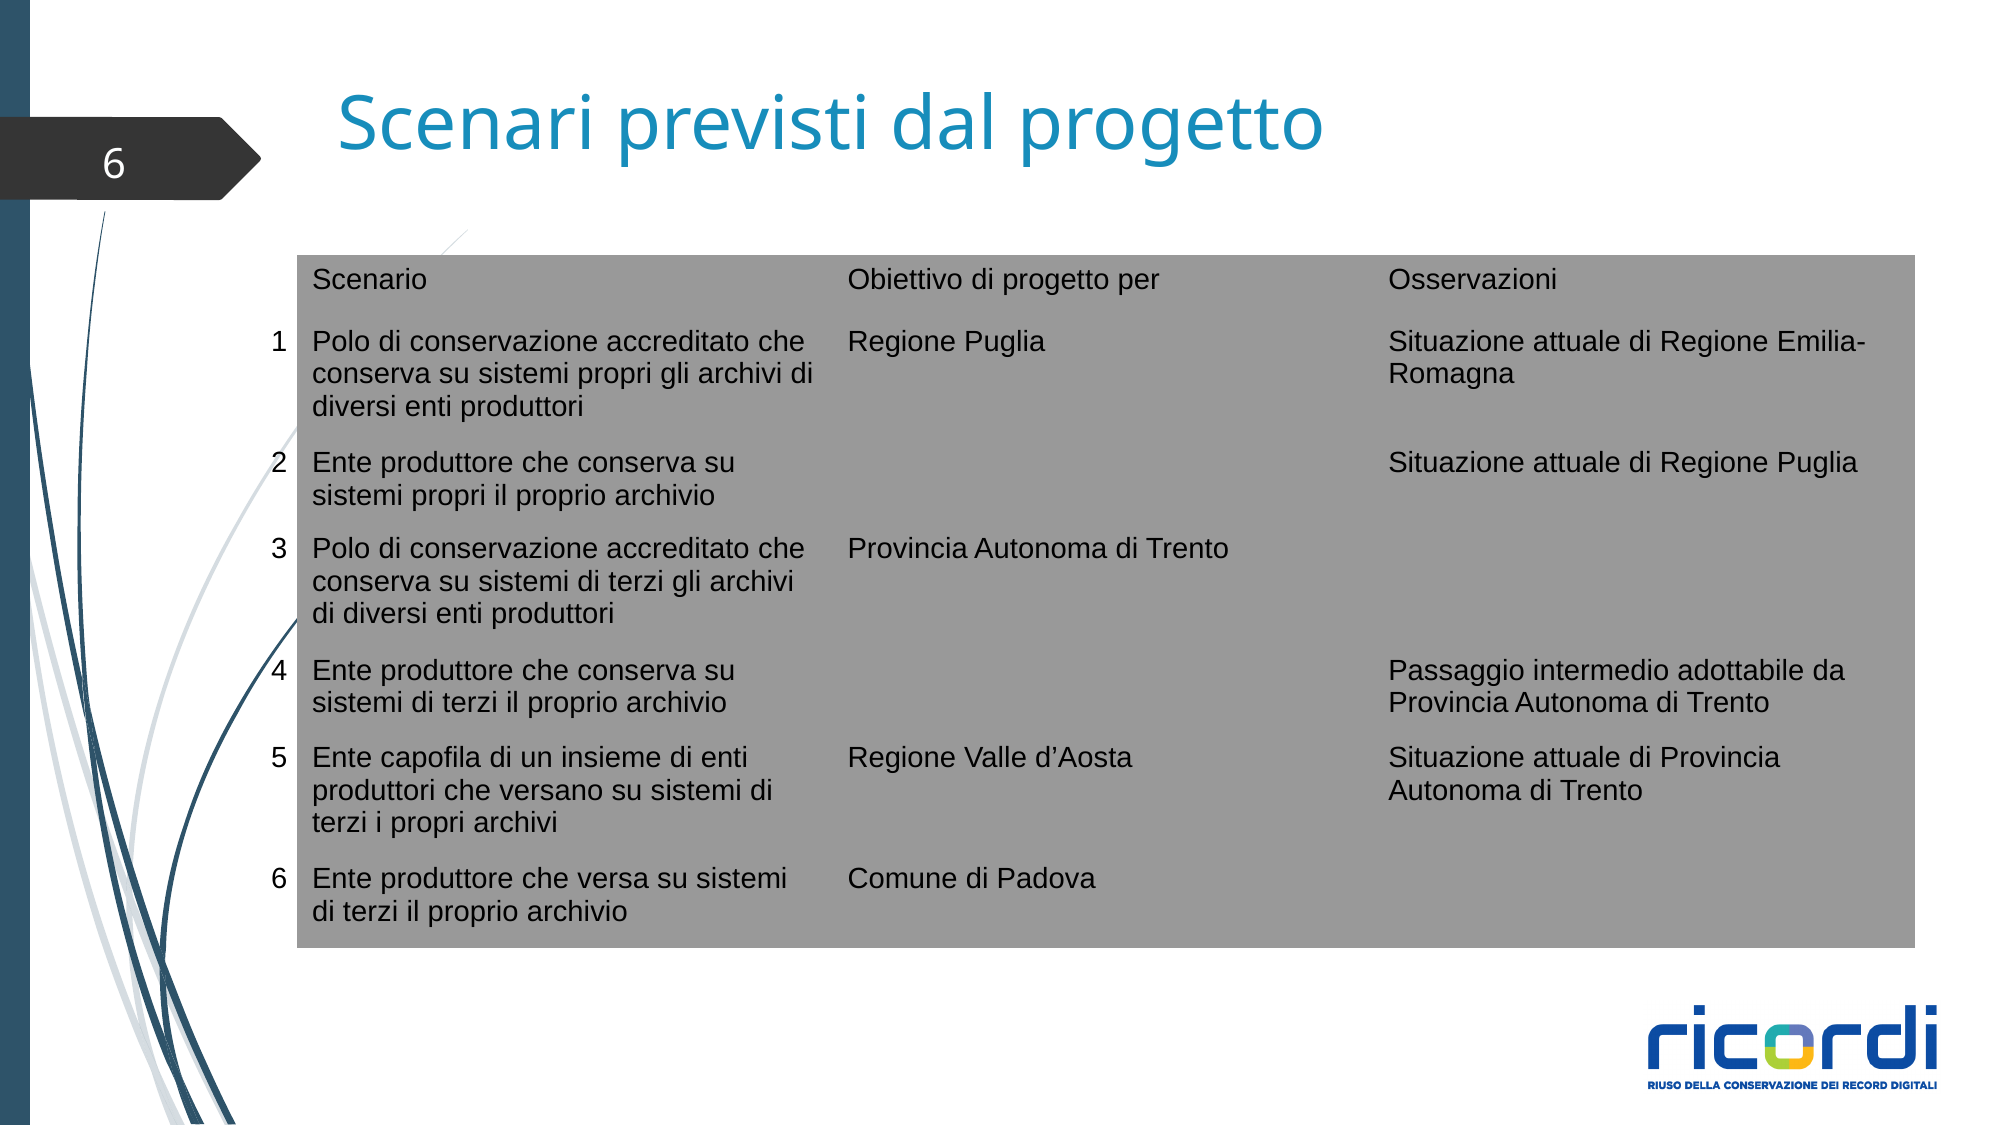

# Scenari previsti dal progetto
| | Scenario | Obiettivo di progetto per | Osservazioni |
| --- | --- | --- | --- |
| 1 | Polo di conservazione accreditato che conserva su sistemi propri gli archivi di diversi enti produttori | Regione Puglia | Situazione attuale di Regione Emilia-Romagna |
| 2 | Ente produttore che conserva su sistemi propri il proprio archivio | | Situazione attuale di Regione Puglia |
| 3 | Polo di conservazione accreditato che conserva su sistemi di terzi gli archivi di diversi enti produttori | Provincia Autonoma di Trento | |
| 4 | Ente produttore che conserva su sistemi di terzi il proprio archivio | | Passaggio intermedio adottabile da Provincia Autonoma di Trento |
| 5 | Ente capofila di un insieme di enti produttori che versano su sistemi di terzi i propri archivi | Regione Valle d’Aosta | Situazione attuale di Provincia Autonoma di Trento |
| 6 | Ente produttore che versa su sistemi di terzi il proprio archivio | Comune di Padova | |